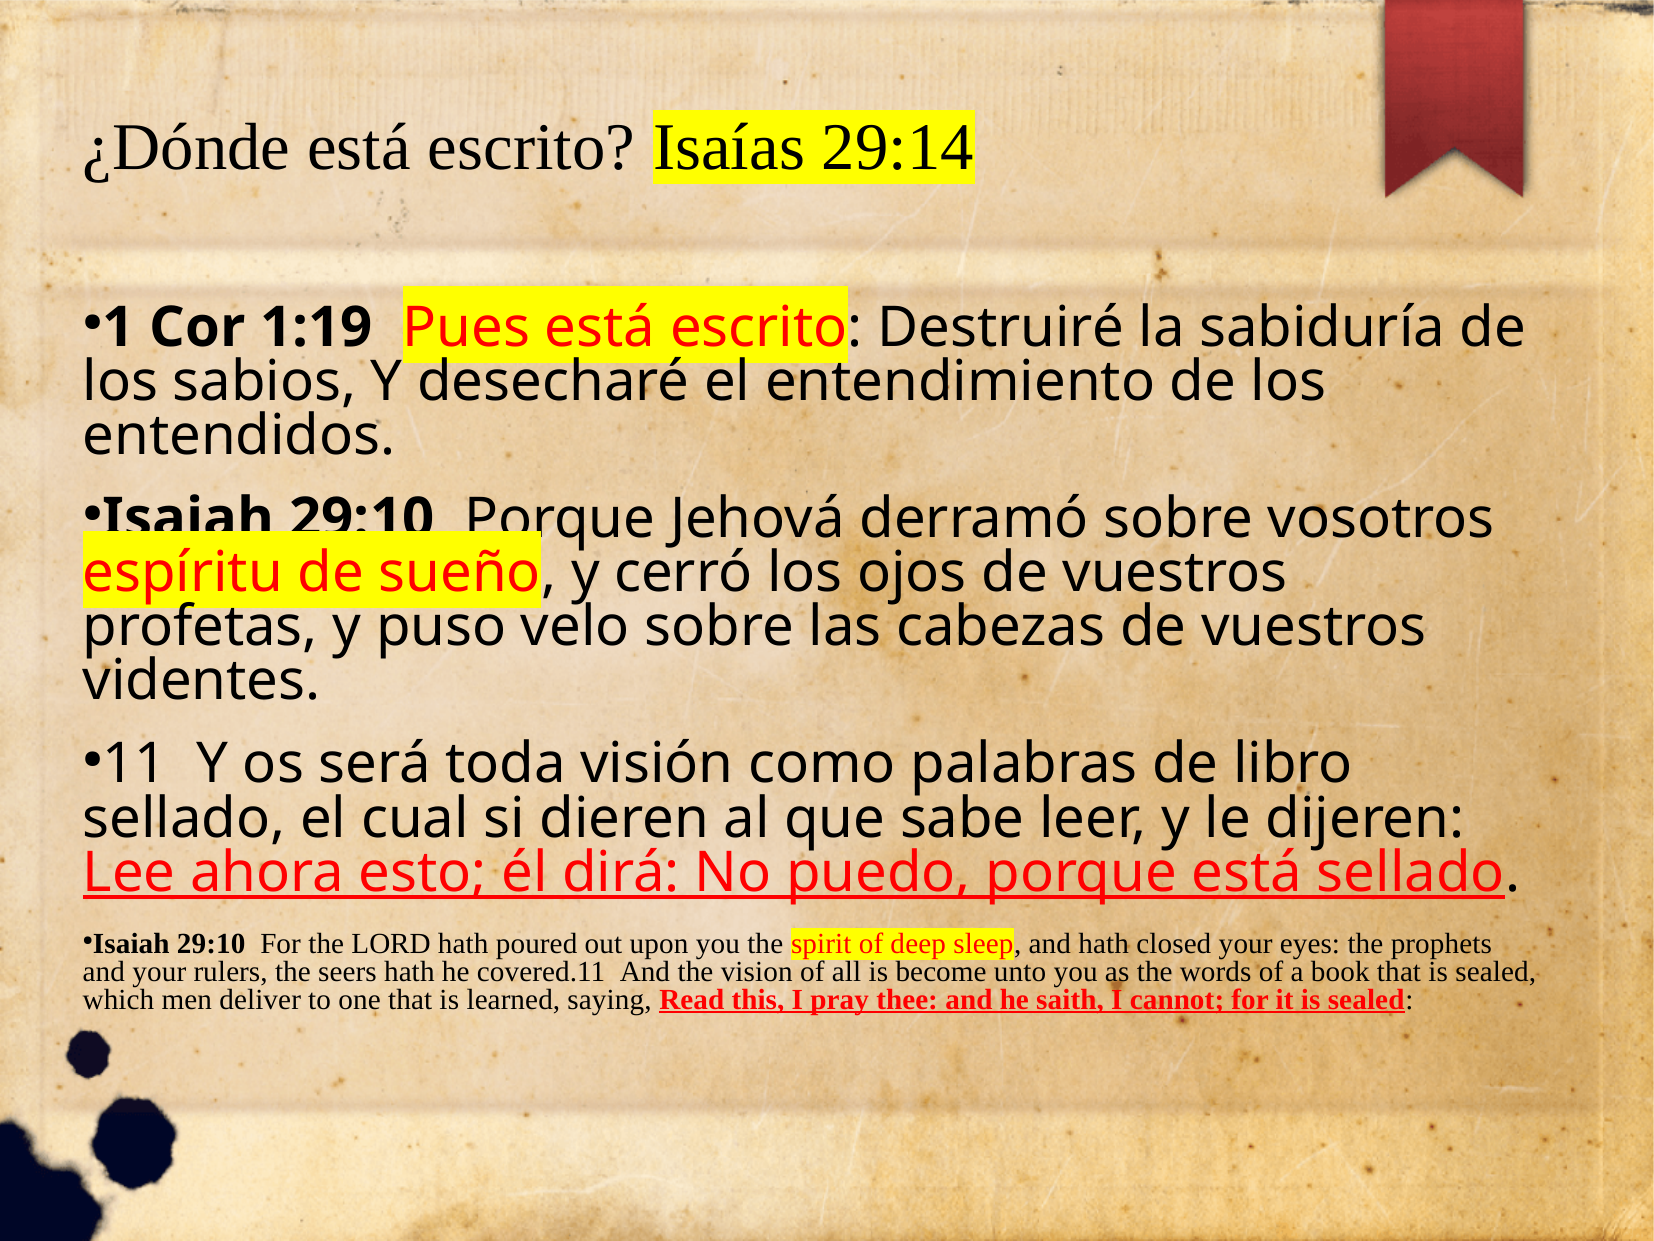

# ¿Dónde está escrito? Isaías 29:14
1 Cor 1:19  Pues está escrito: Destruiré la sabiduría de los sabios, Y desecharé el entendimiento de los entendidos.
Isaiah 29:10  Porque Jehová derramó sobre vosotros espíritu de sueño, y cerró los ojos de vuestros profetas, y puso velo sobre las cabezas de vuestros videntes.
11  Y os será toda visión como palabras de libro sellado, el cual si dieren al que sabe leer, y le dijeren: Lee ahora esto; él dirá: No puedo, porque está sellado.
Isaiah 29:10  For the LORD hath poured out upon you the spirit of deep sleep, and hath closed your eyes: the prophets and your rulers, the seers hath he covered.11  And the vision of all is become unto you as the words of a book that is sealed, which men deliver to one that is learned, saying, Read this, I pray thee: and he saith, I cannot; for it is sealed: